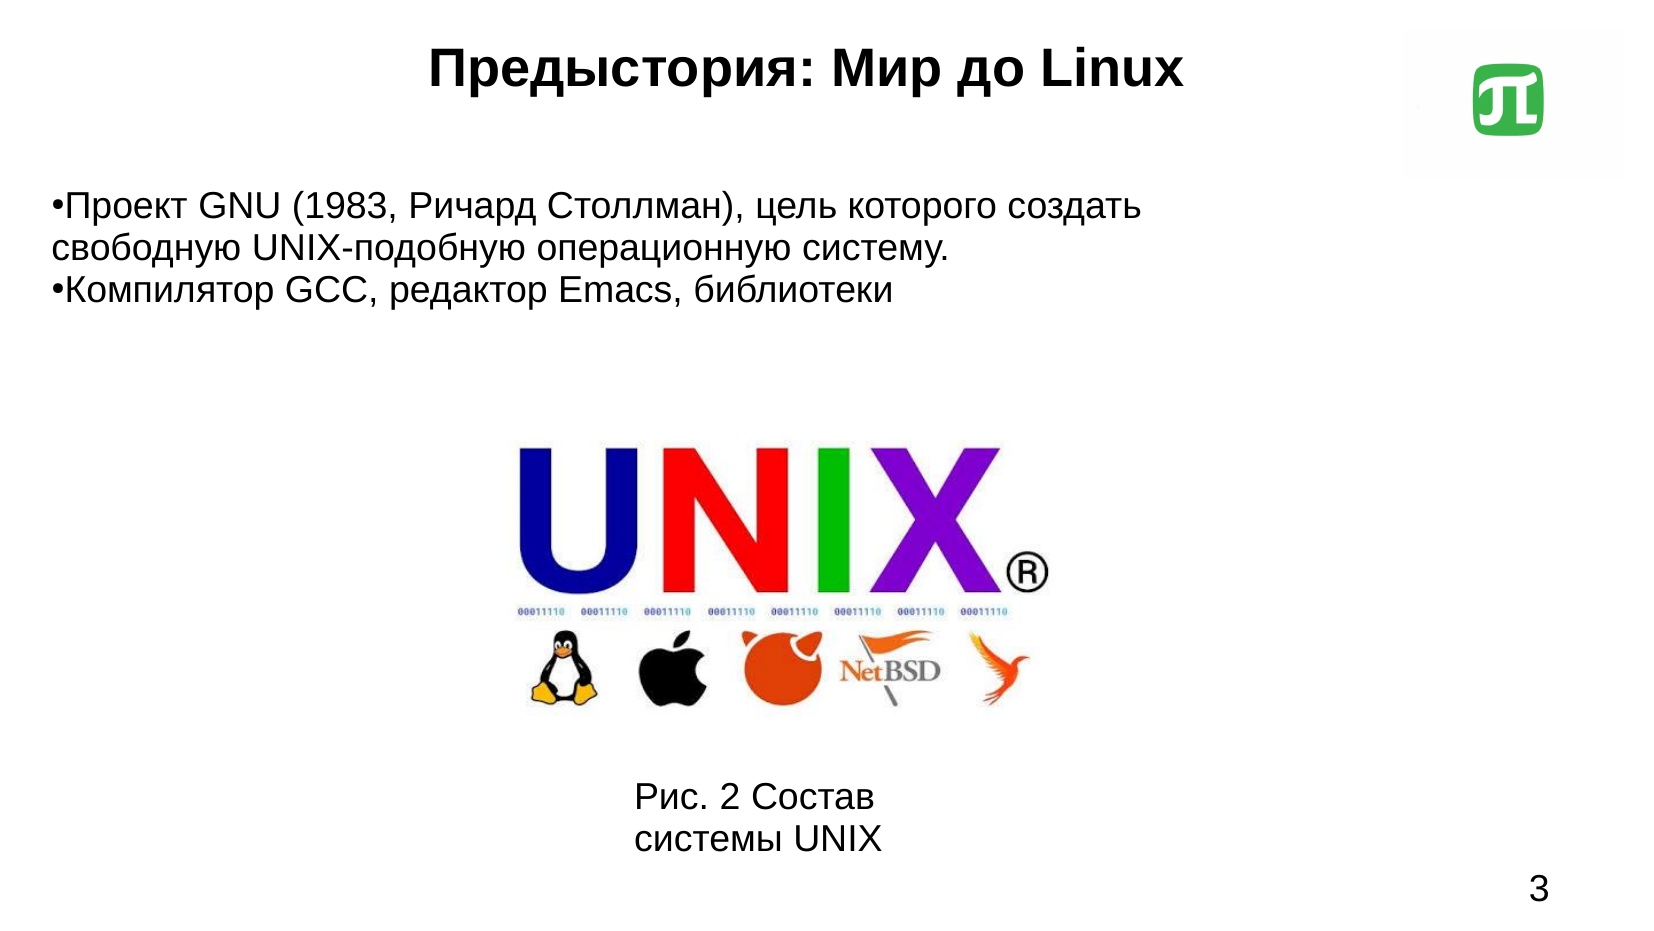

Предыстория: Мир до Linux
Проект GNU (1983, Ричард Столлман), цель которого создать свободную UNIX-подобную операционную систему.
Компилятор GCC, редактор Emacs, библиотеки
Рис. 2 Состав системы UNIX